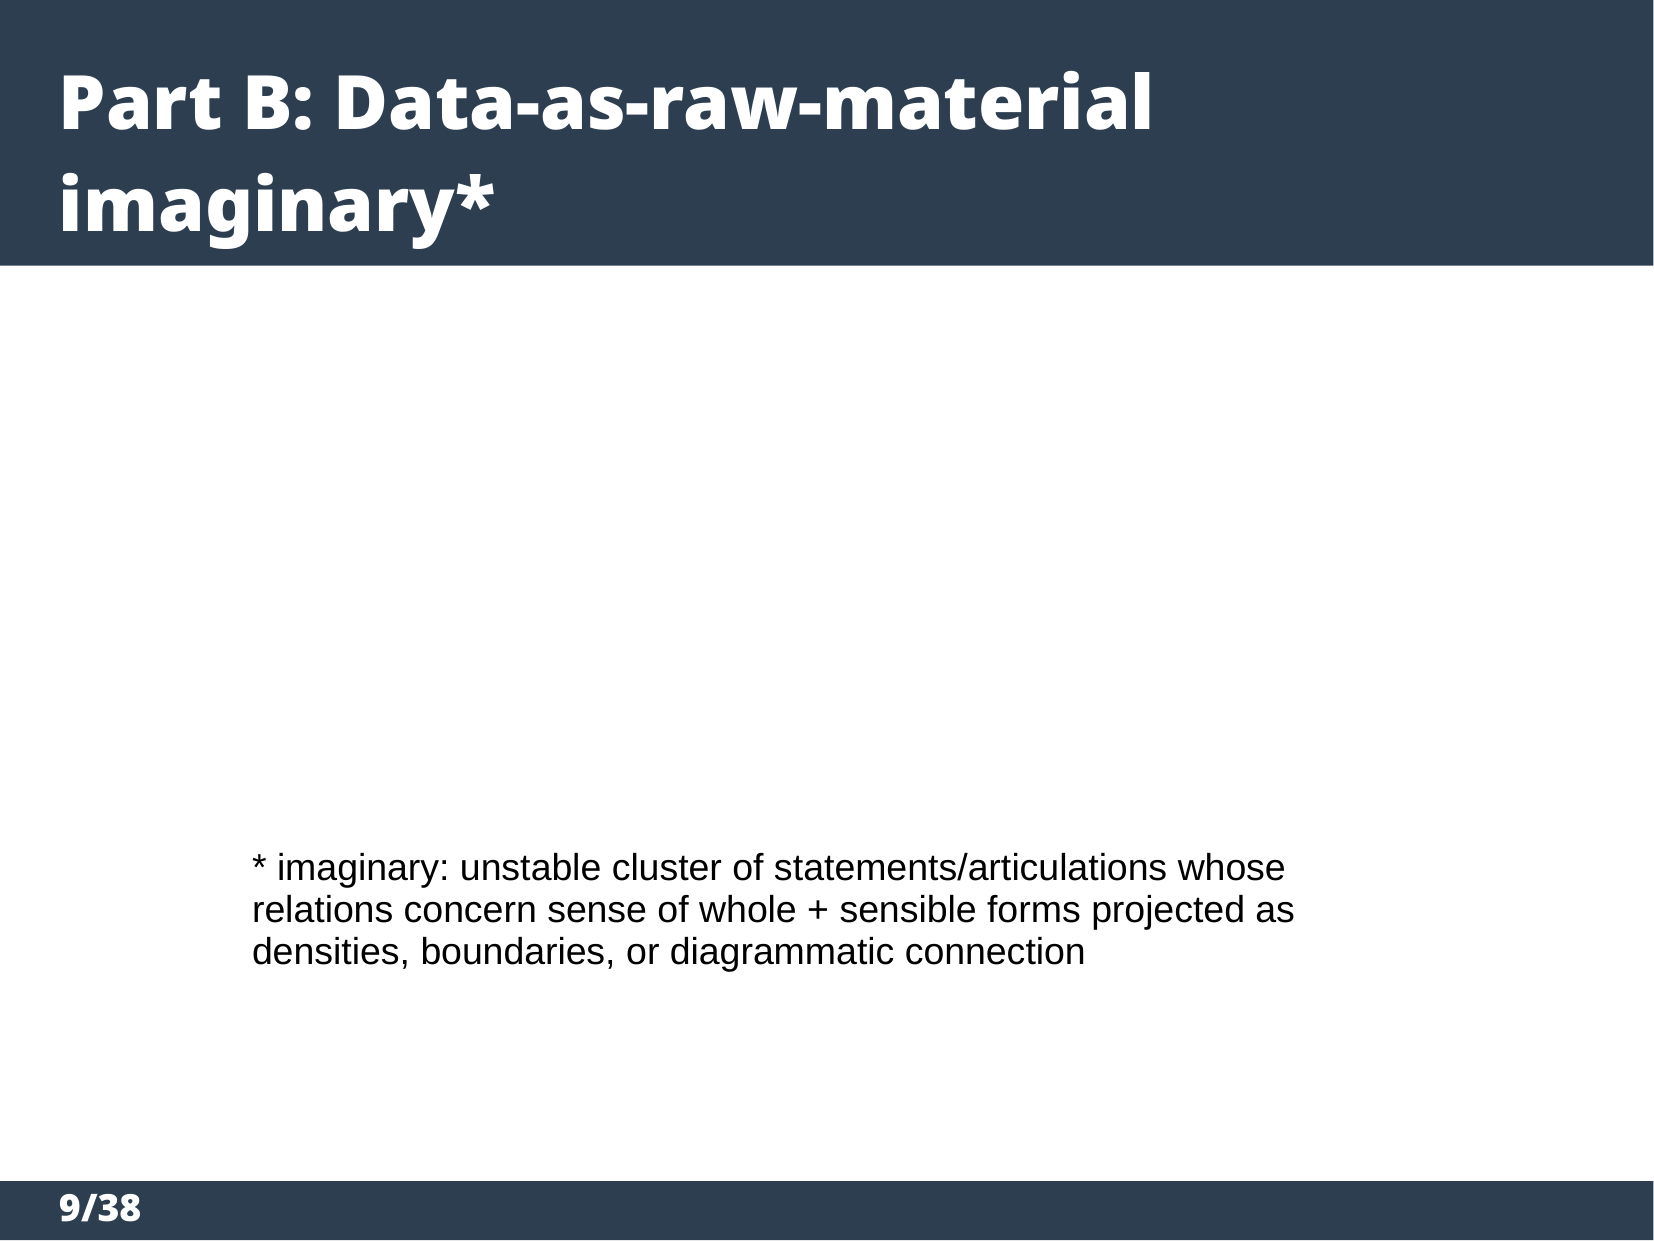

# Part B: Data-as-raw-material imaginary*
* imaginary: unstable cluster of statements/articulations whose relations concern sense of whole + sensible forms projected as densities, boundaries, or diagrammatic connection